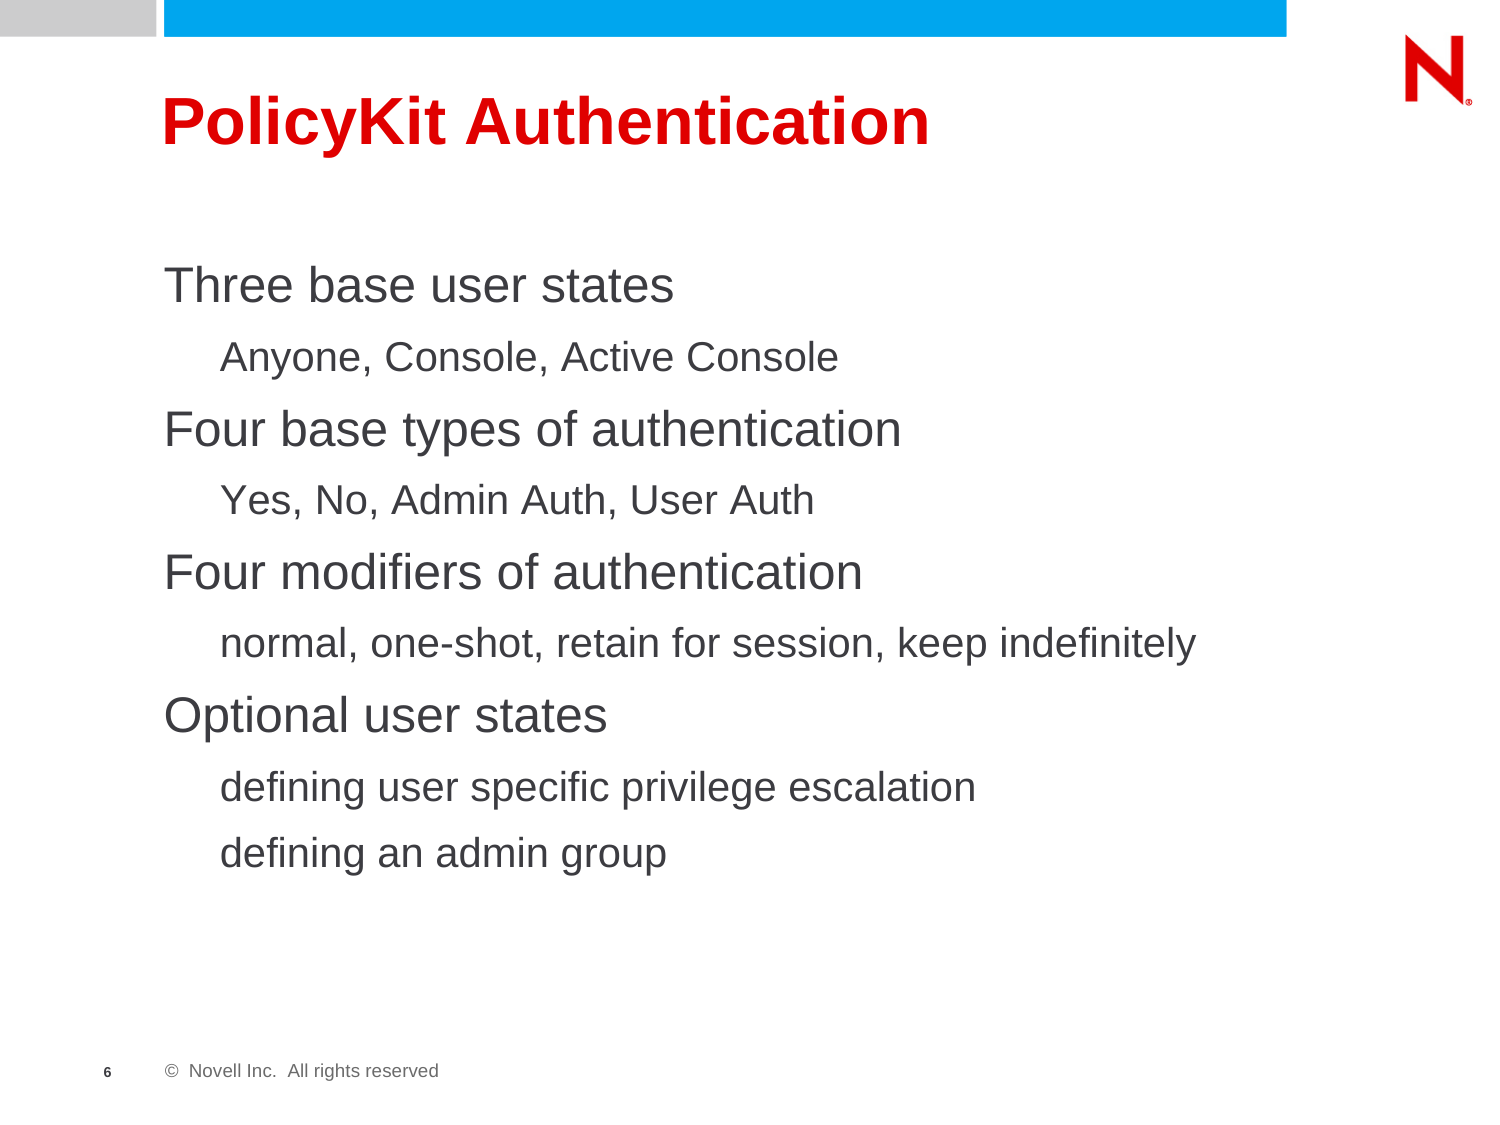

# PolicyKit Authentication
Three base user states
Anyone, Console, Active Console
Four base types of authentication
Yes, No, Admin Auth, User Auth
Four modifiers of authentication
normal, one-shot, retain for session, keep indefinitely
Optional user states
defining user specific privilege escalation
defining an admin group